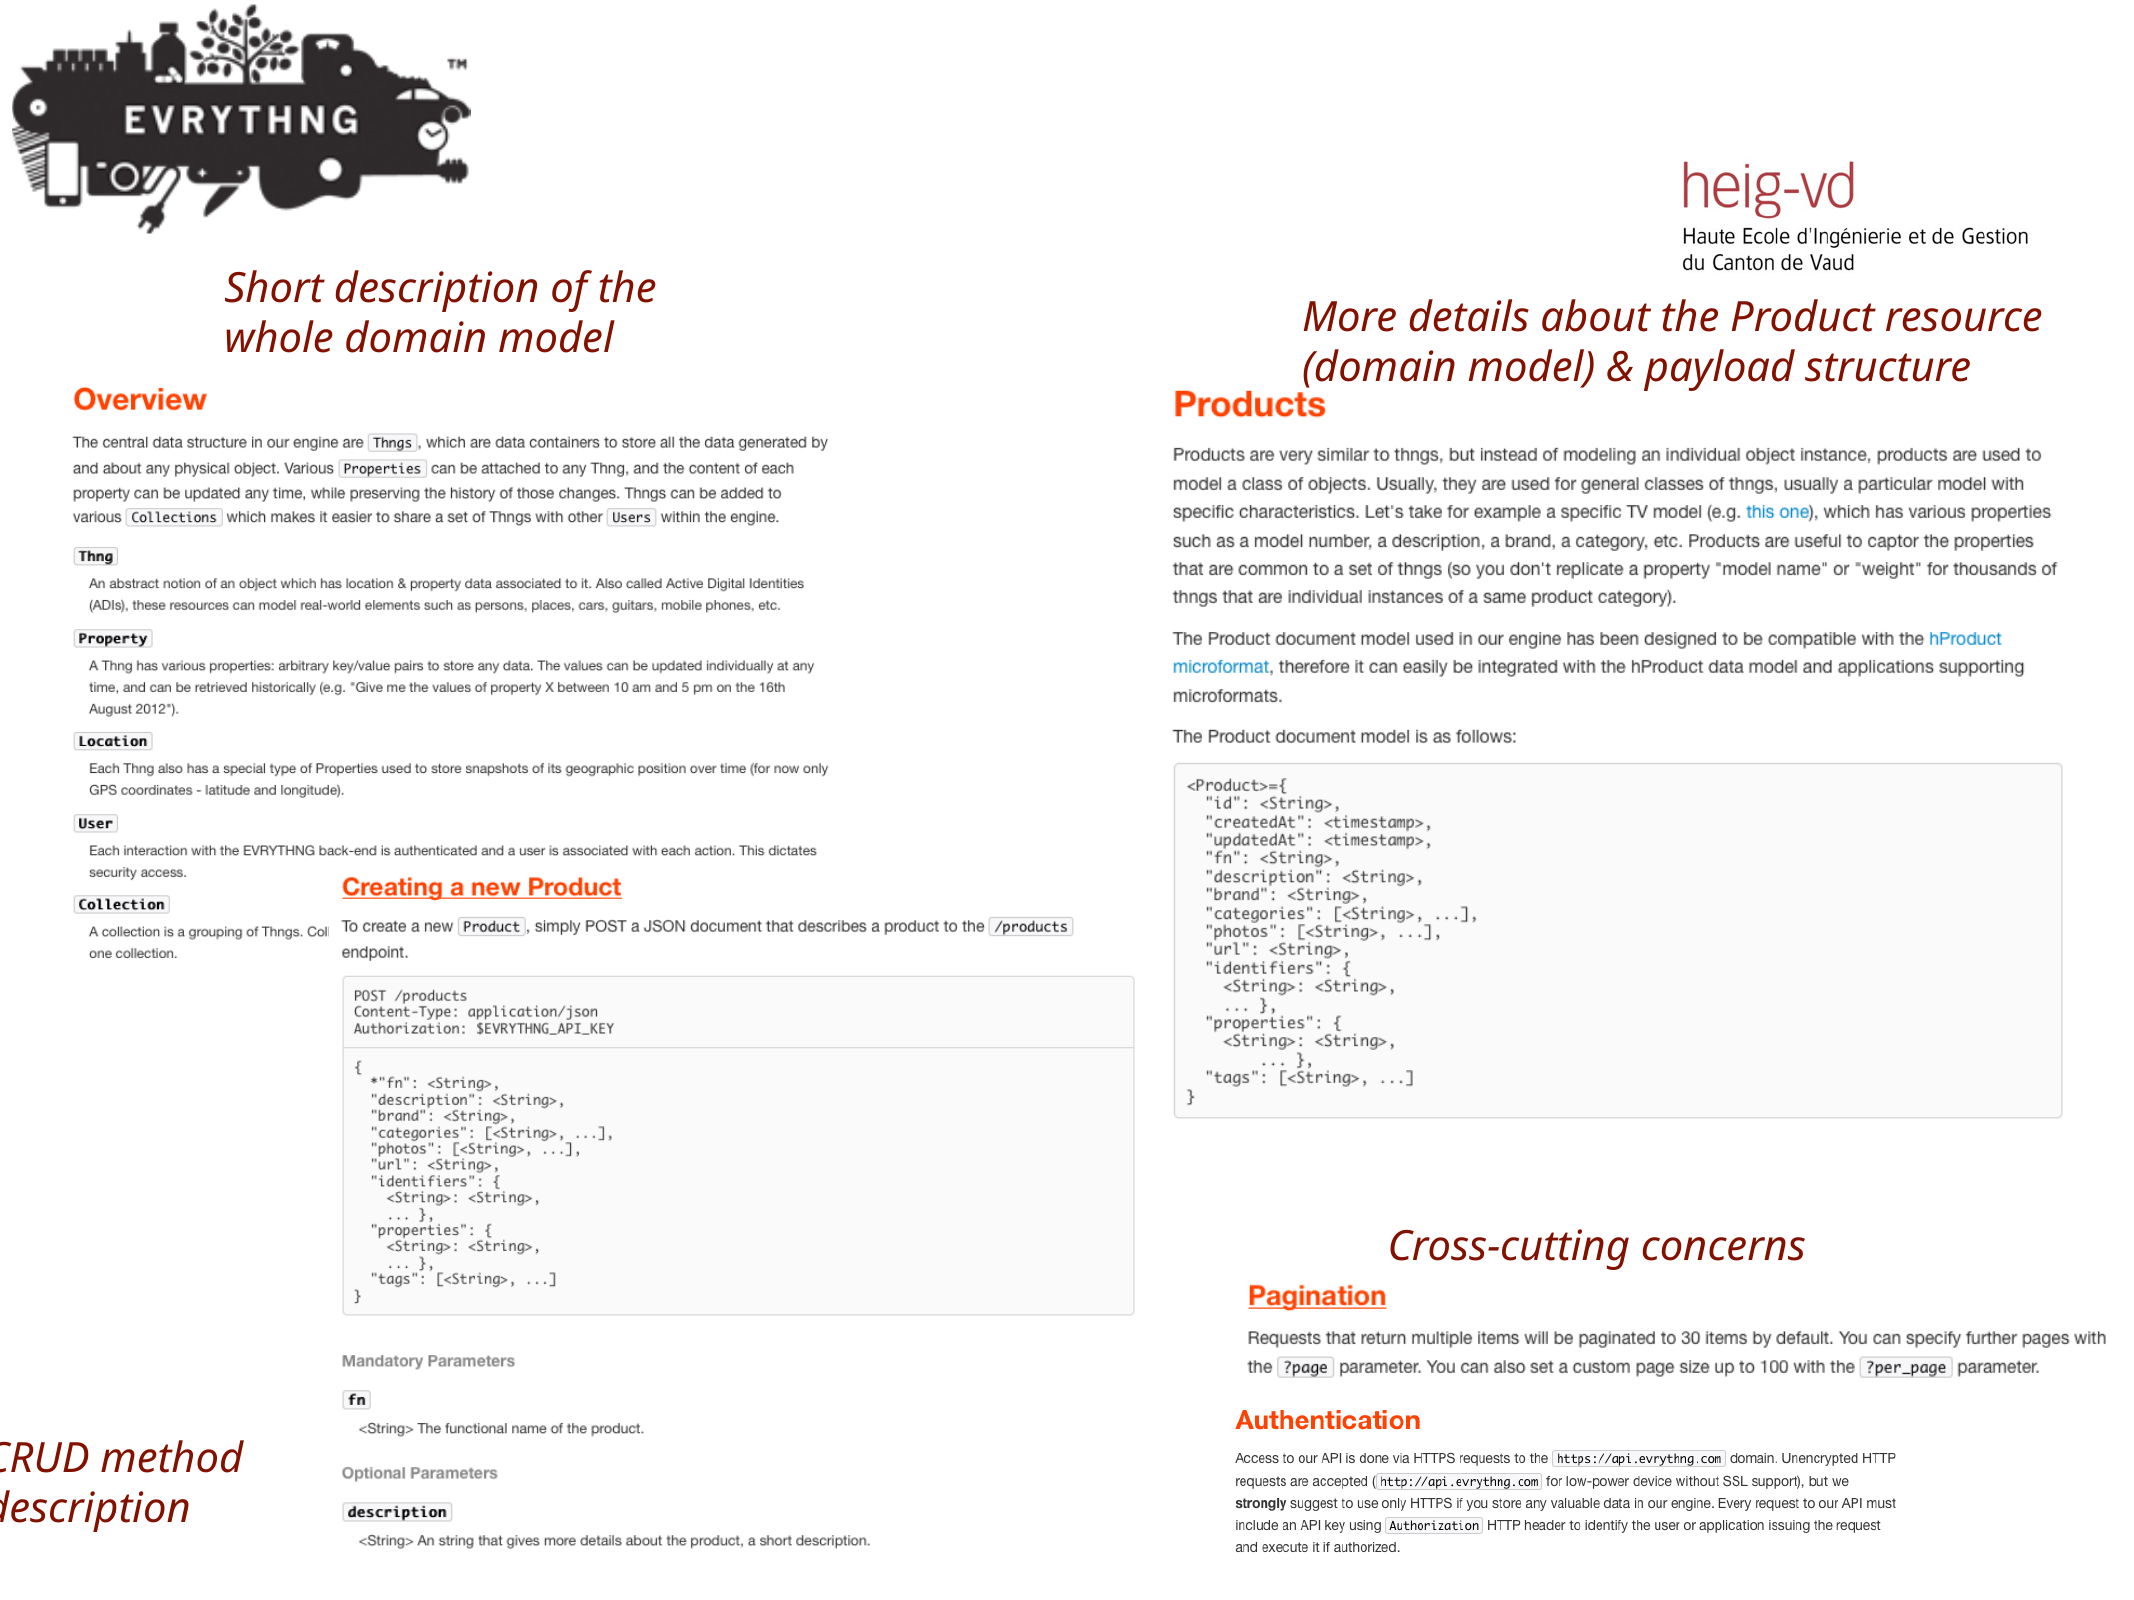

Short description of the whole domain model
More details about the Product resource (domain model) & payload structure
Cross-cutting concerns
CRUD method description